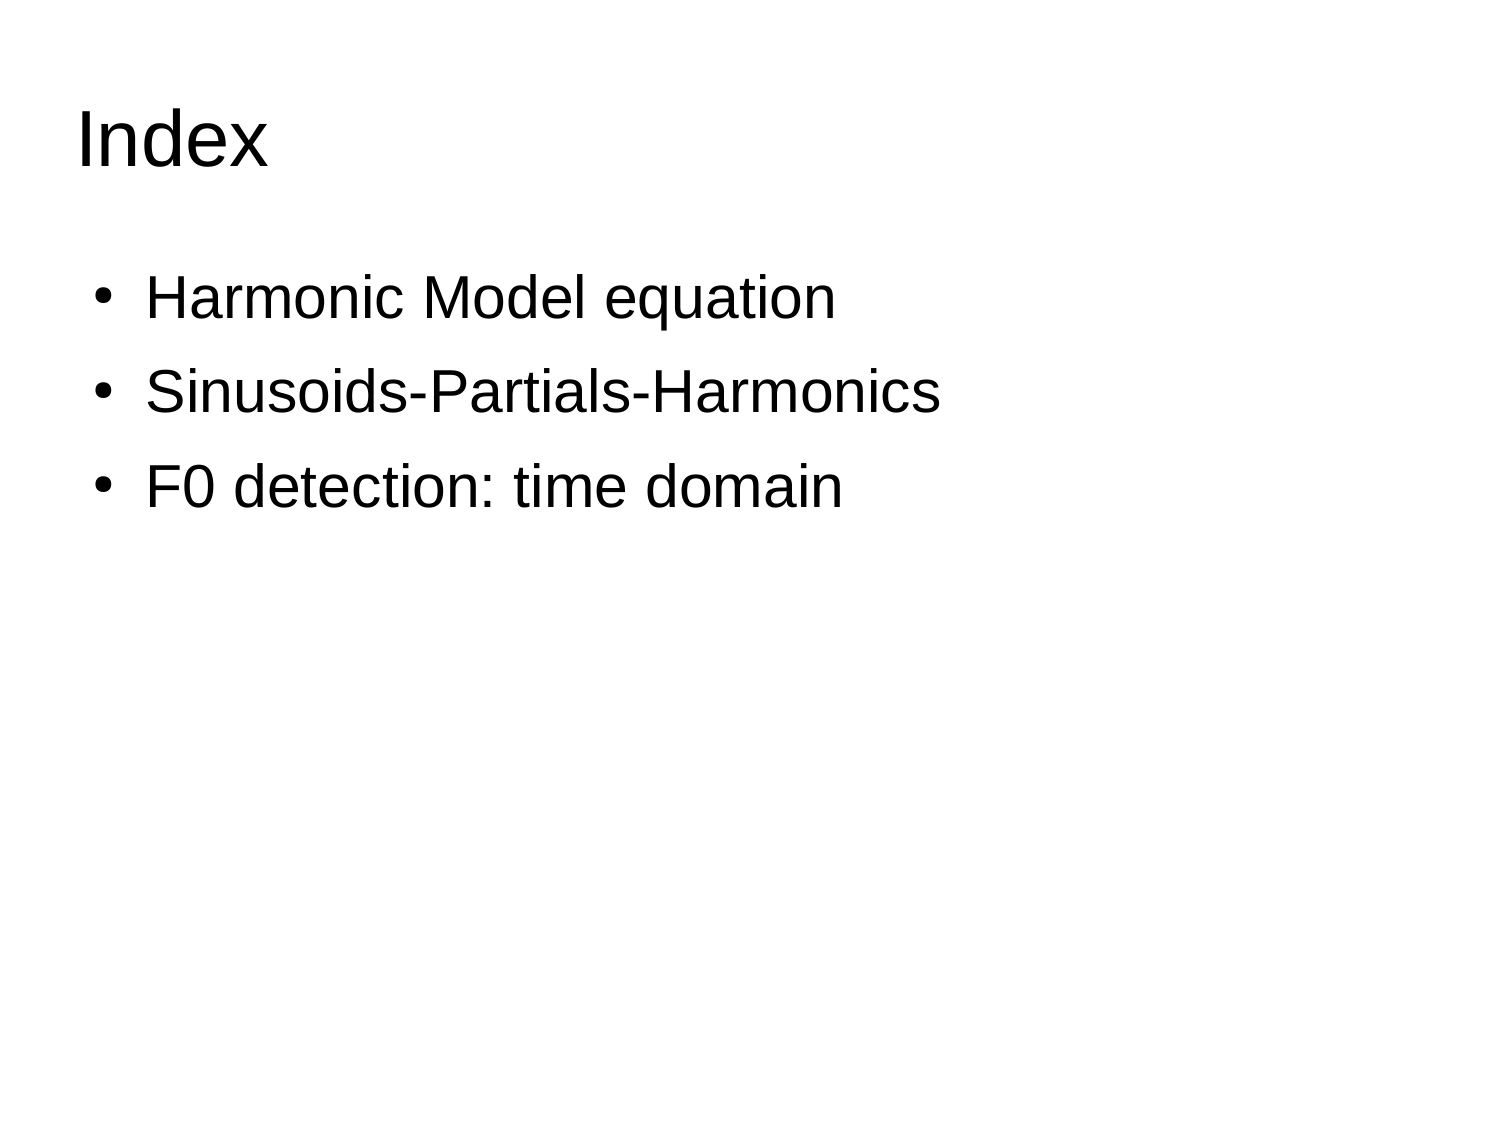

# Index
Harmonic Model equation
Sinusoids-Partials-Harmonics
F0 detection: time domain